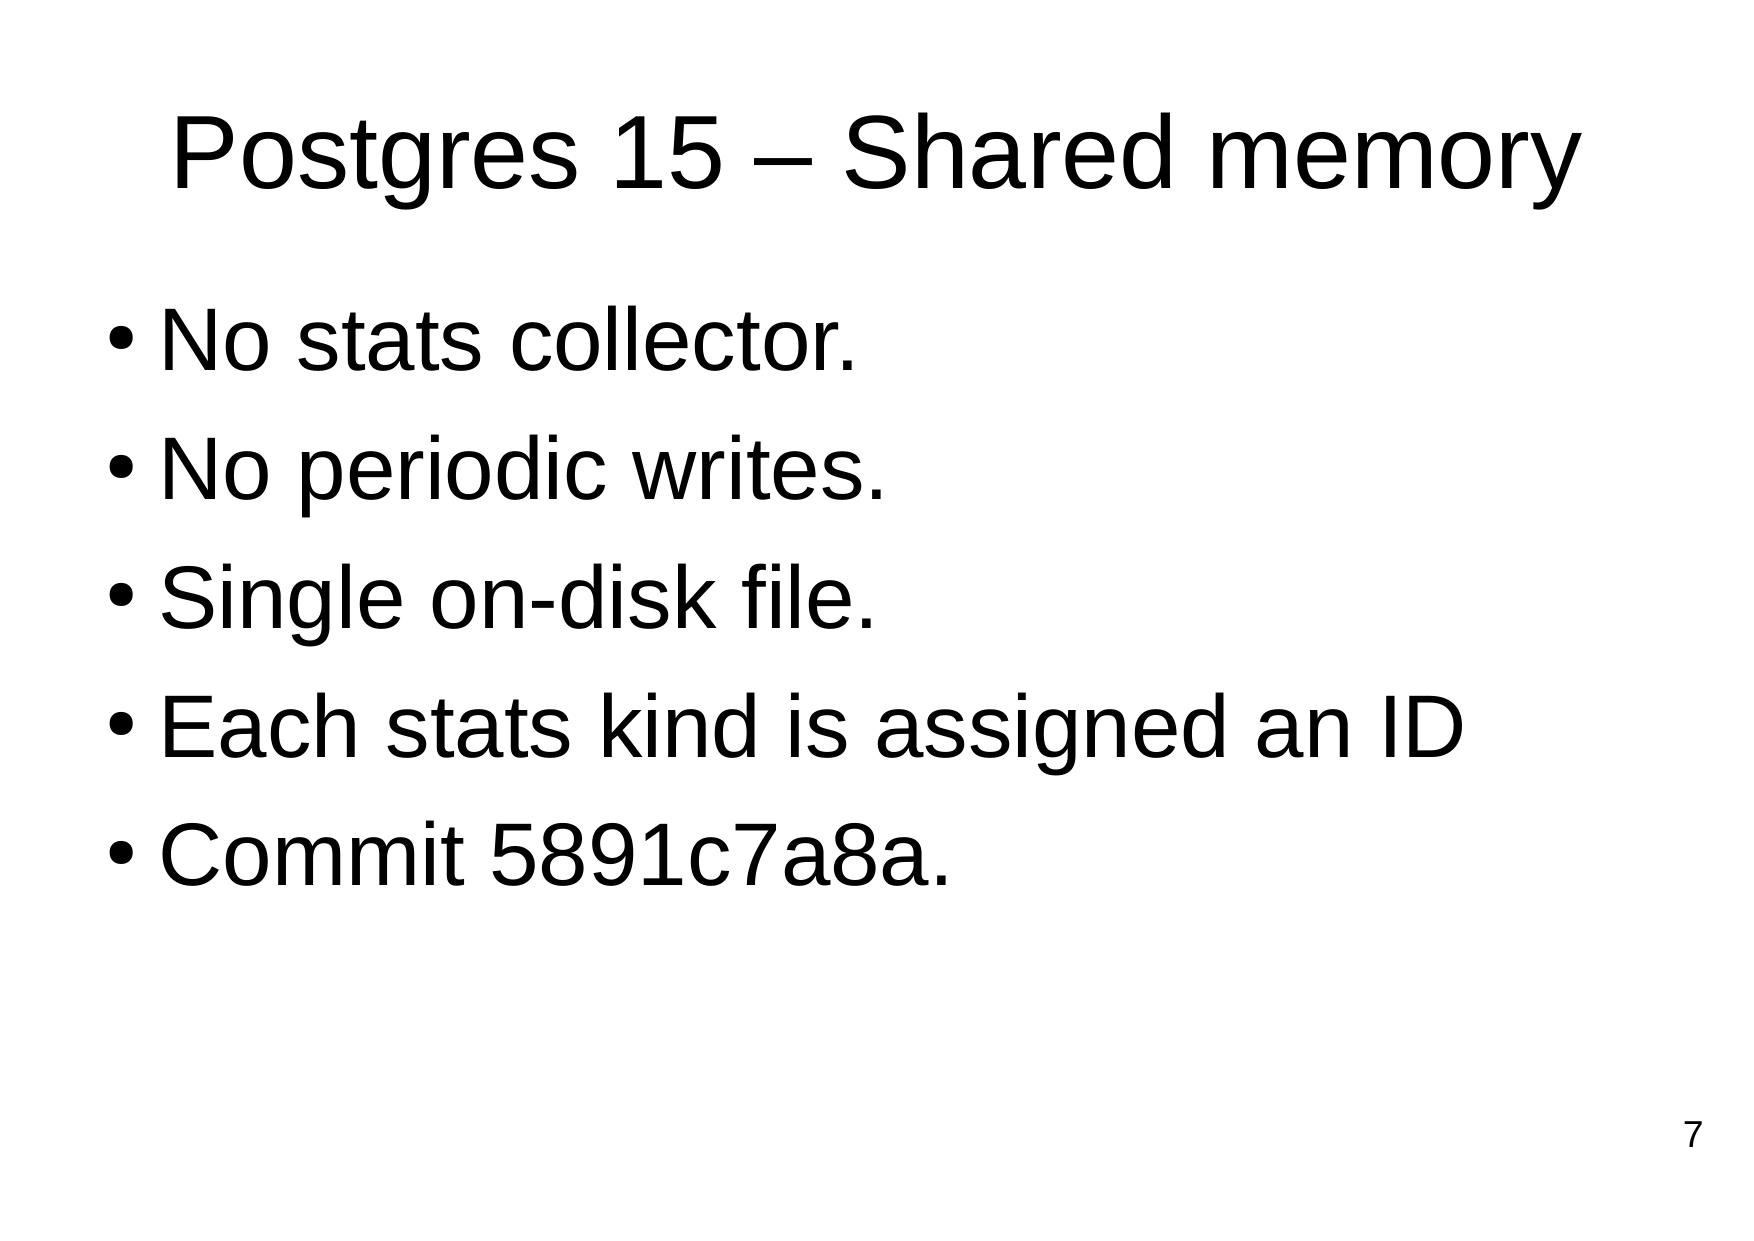

# Postgres 15 – Shared memory
No stats collector.
No periodic writes.
Single on-disk file.
Each stats kind is assigned an ID
Commit 5891c7a8a.